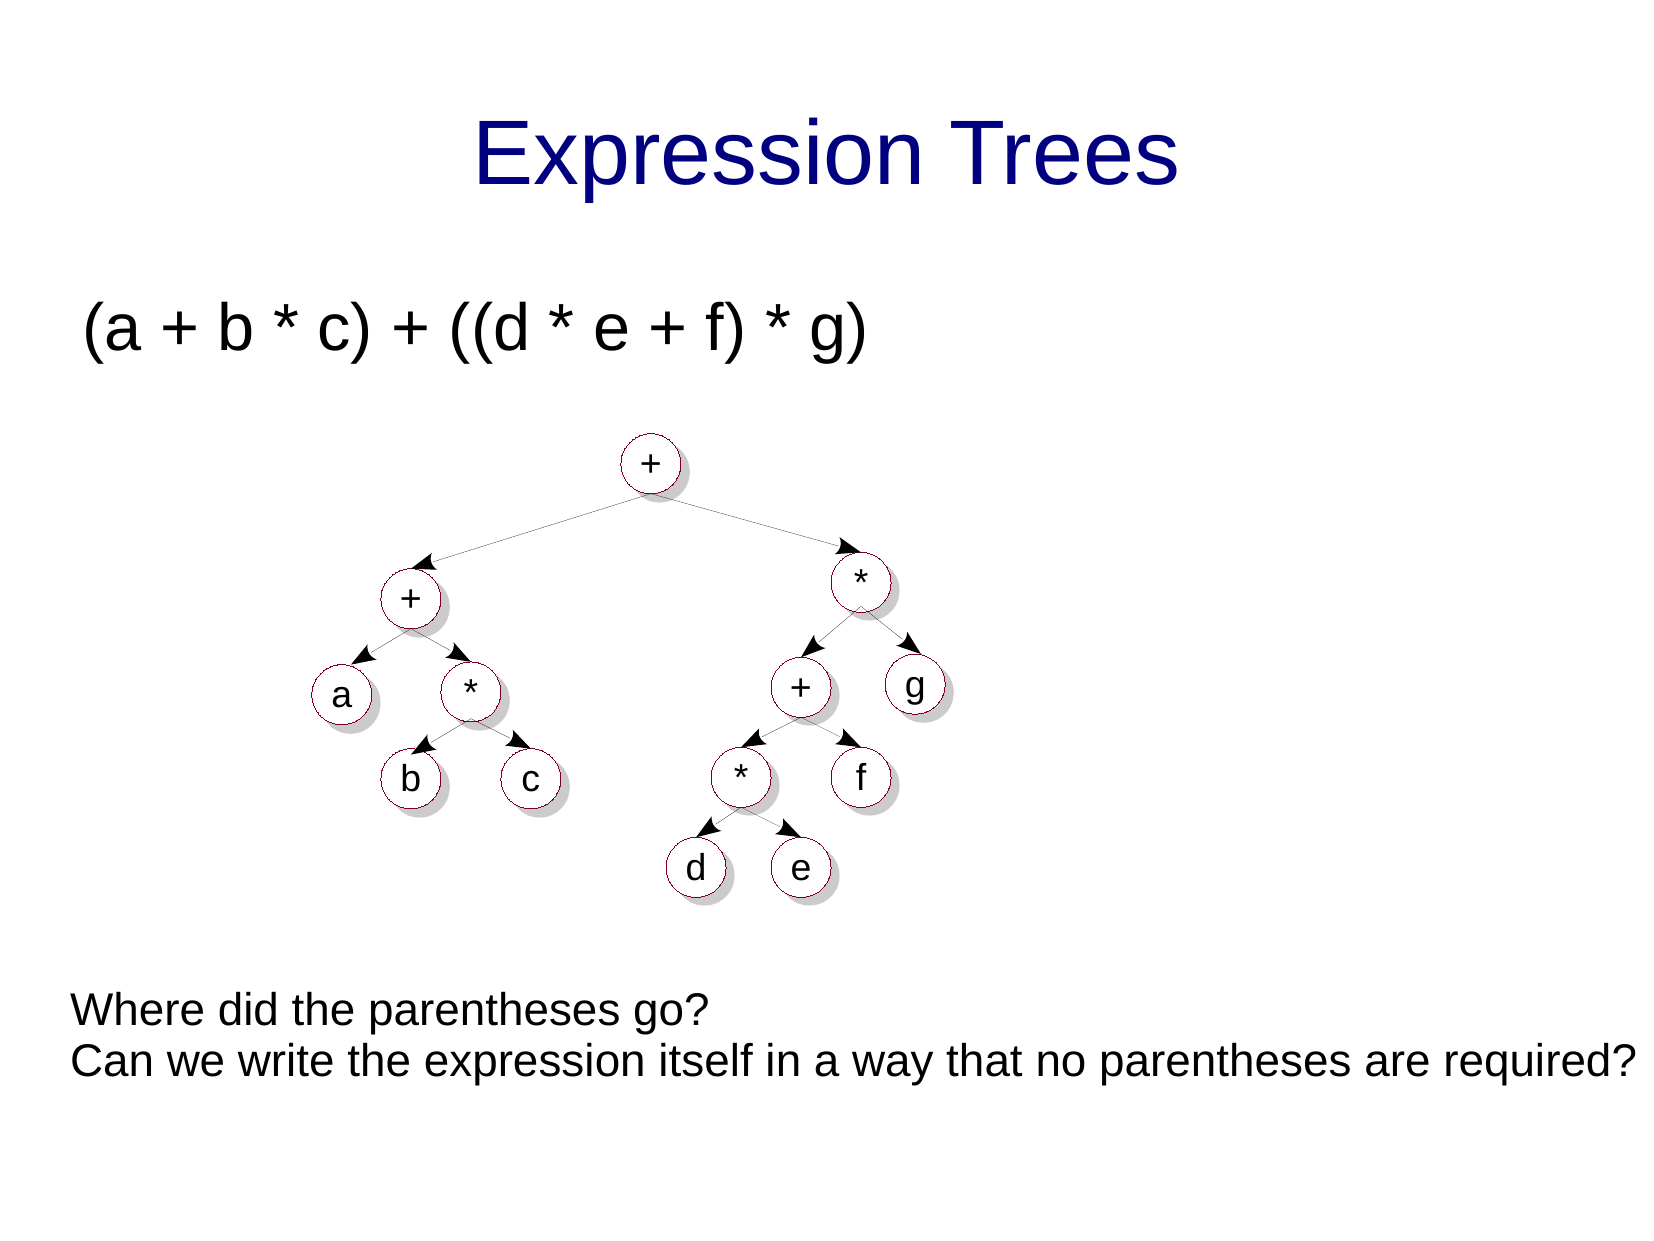

# Expression Trees
(a + b * c) + ((d * e + f) * g)
+
*
+
g
+
*
a
*
f
b
c
d
e
Where did the parentheses go?
Can we write the expression itself in a way that no parentheses are required?